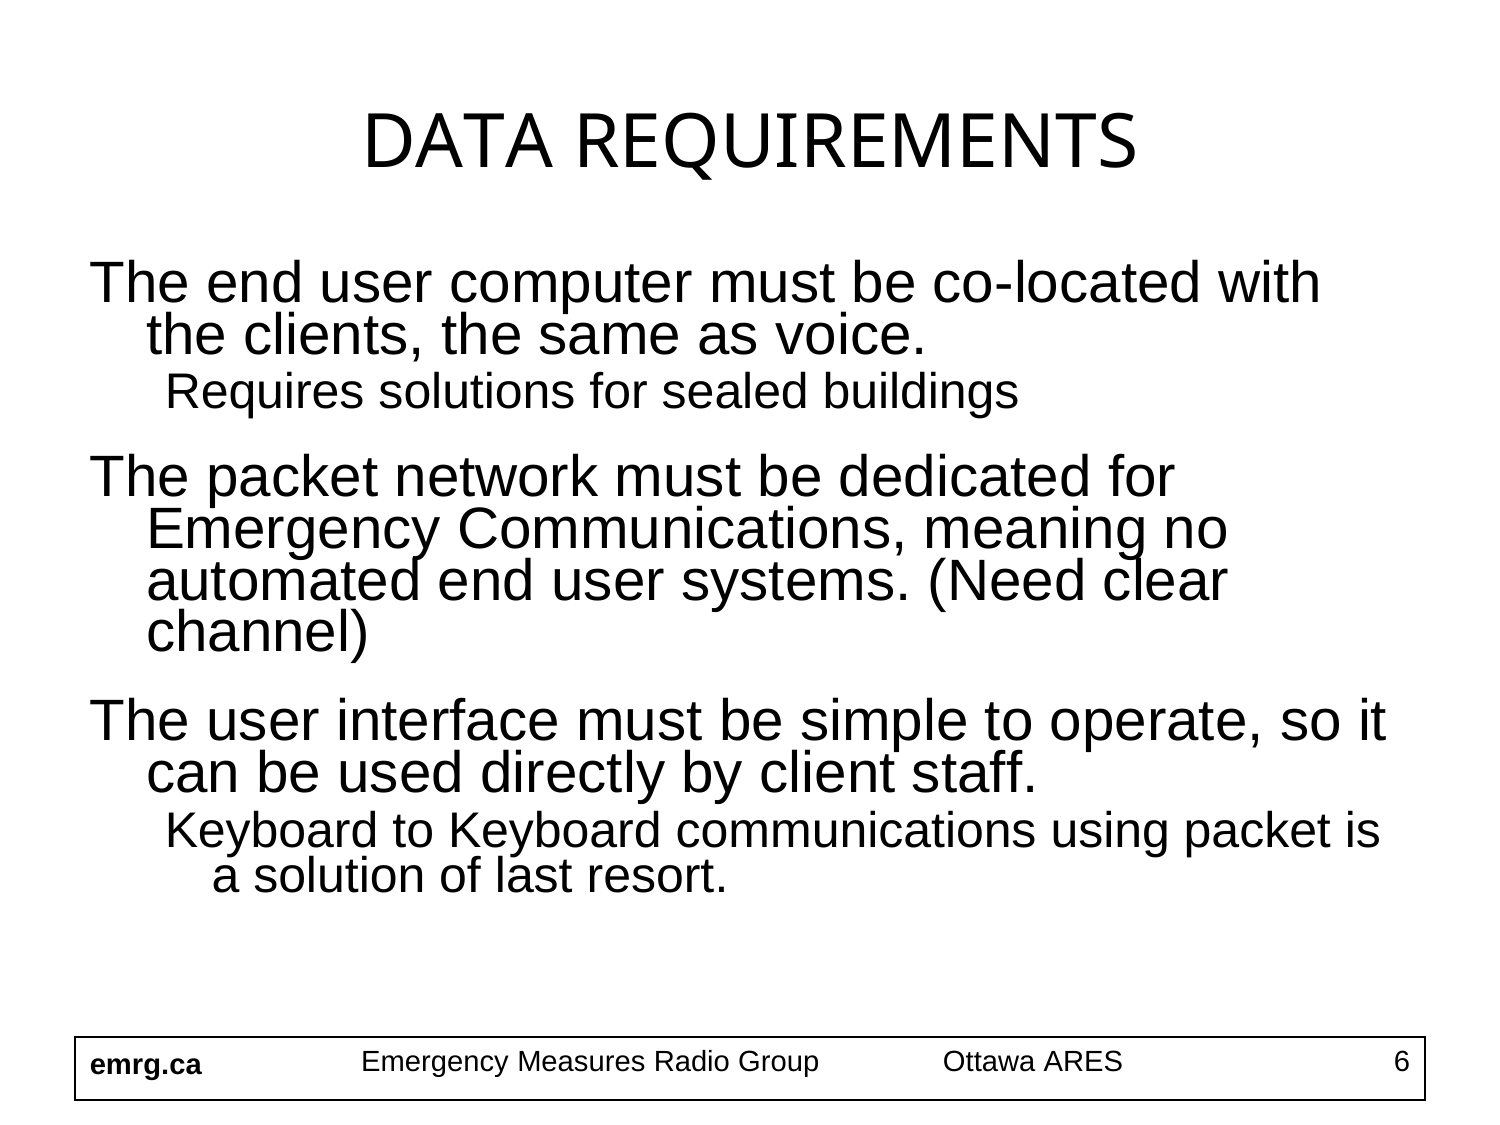

# DATA REQUIREMENTS
The end user computer must be co-located with the clients, the same as voice.
Requires solutions for sealed buildings
The packet network must be dedicated for Emergency Communications, meaning no automated end user systems. (Need clear channel)
The user interface must be simple to operate, so it can be used directly by client staff.
Keyboard to Keyboard communications using packet is a solution of last resort.
Emergency Measures Radio Group Ottawa ARES
6